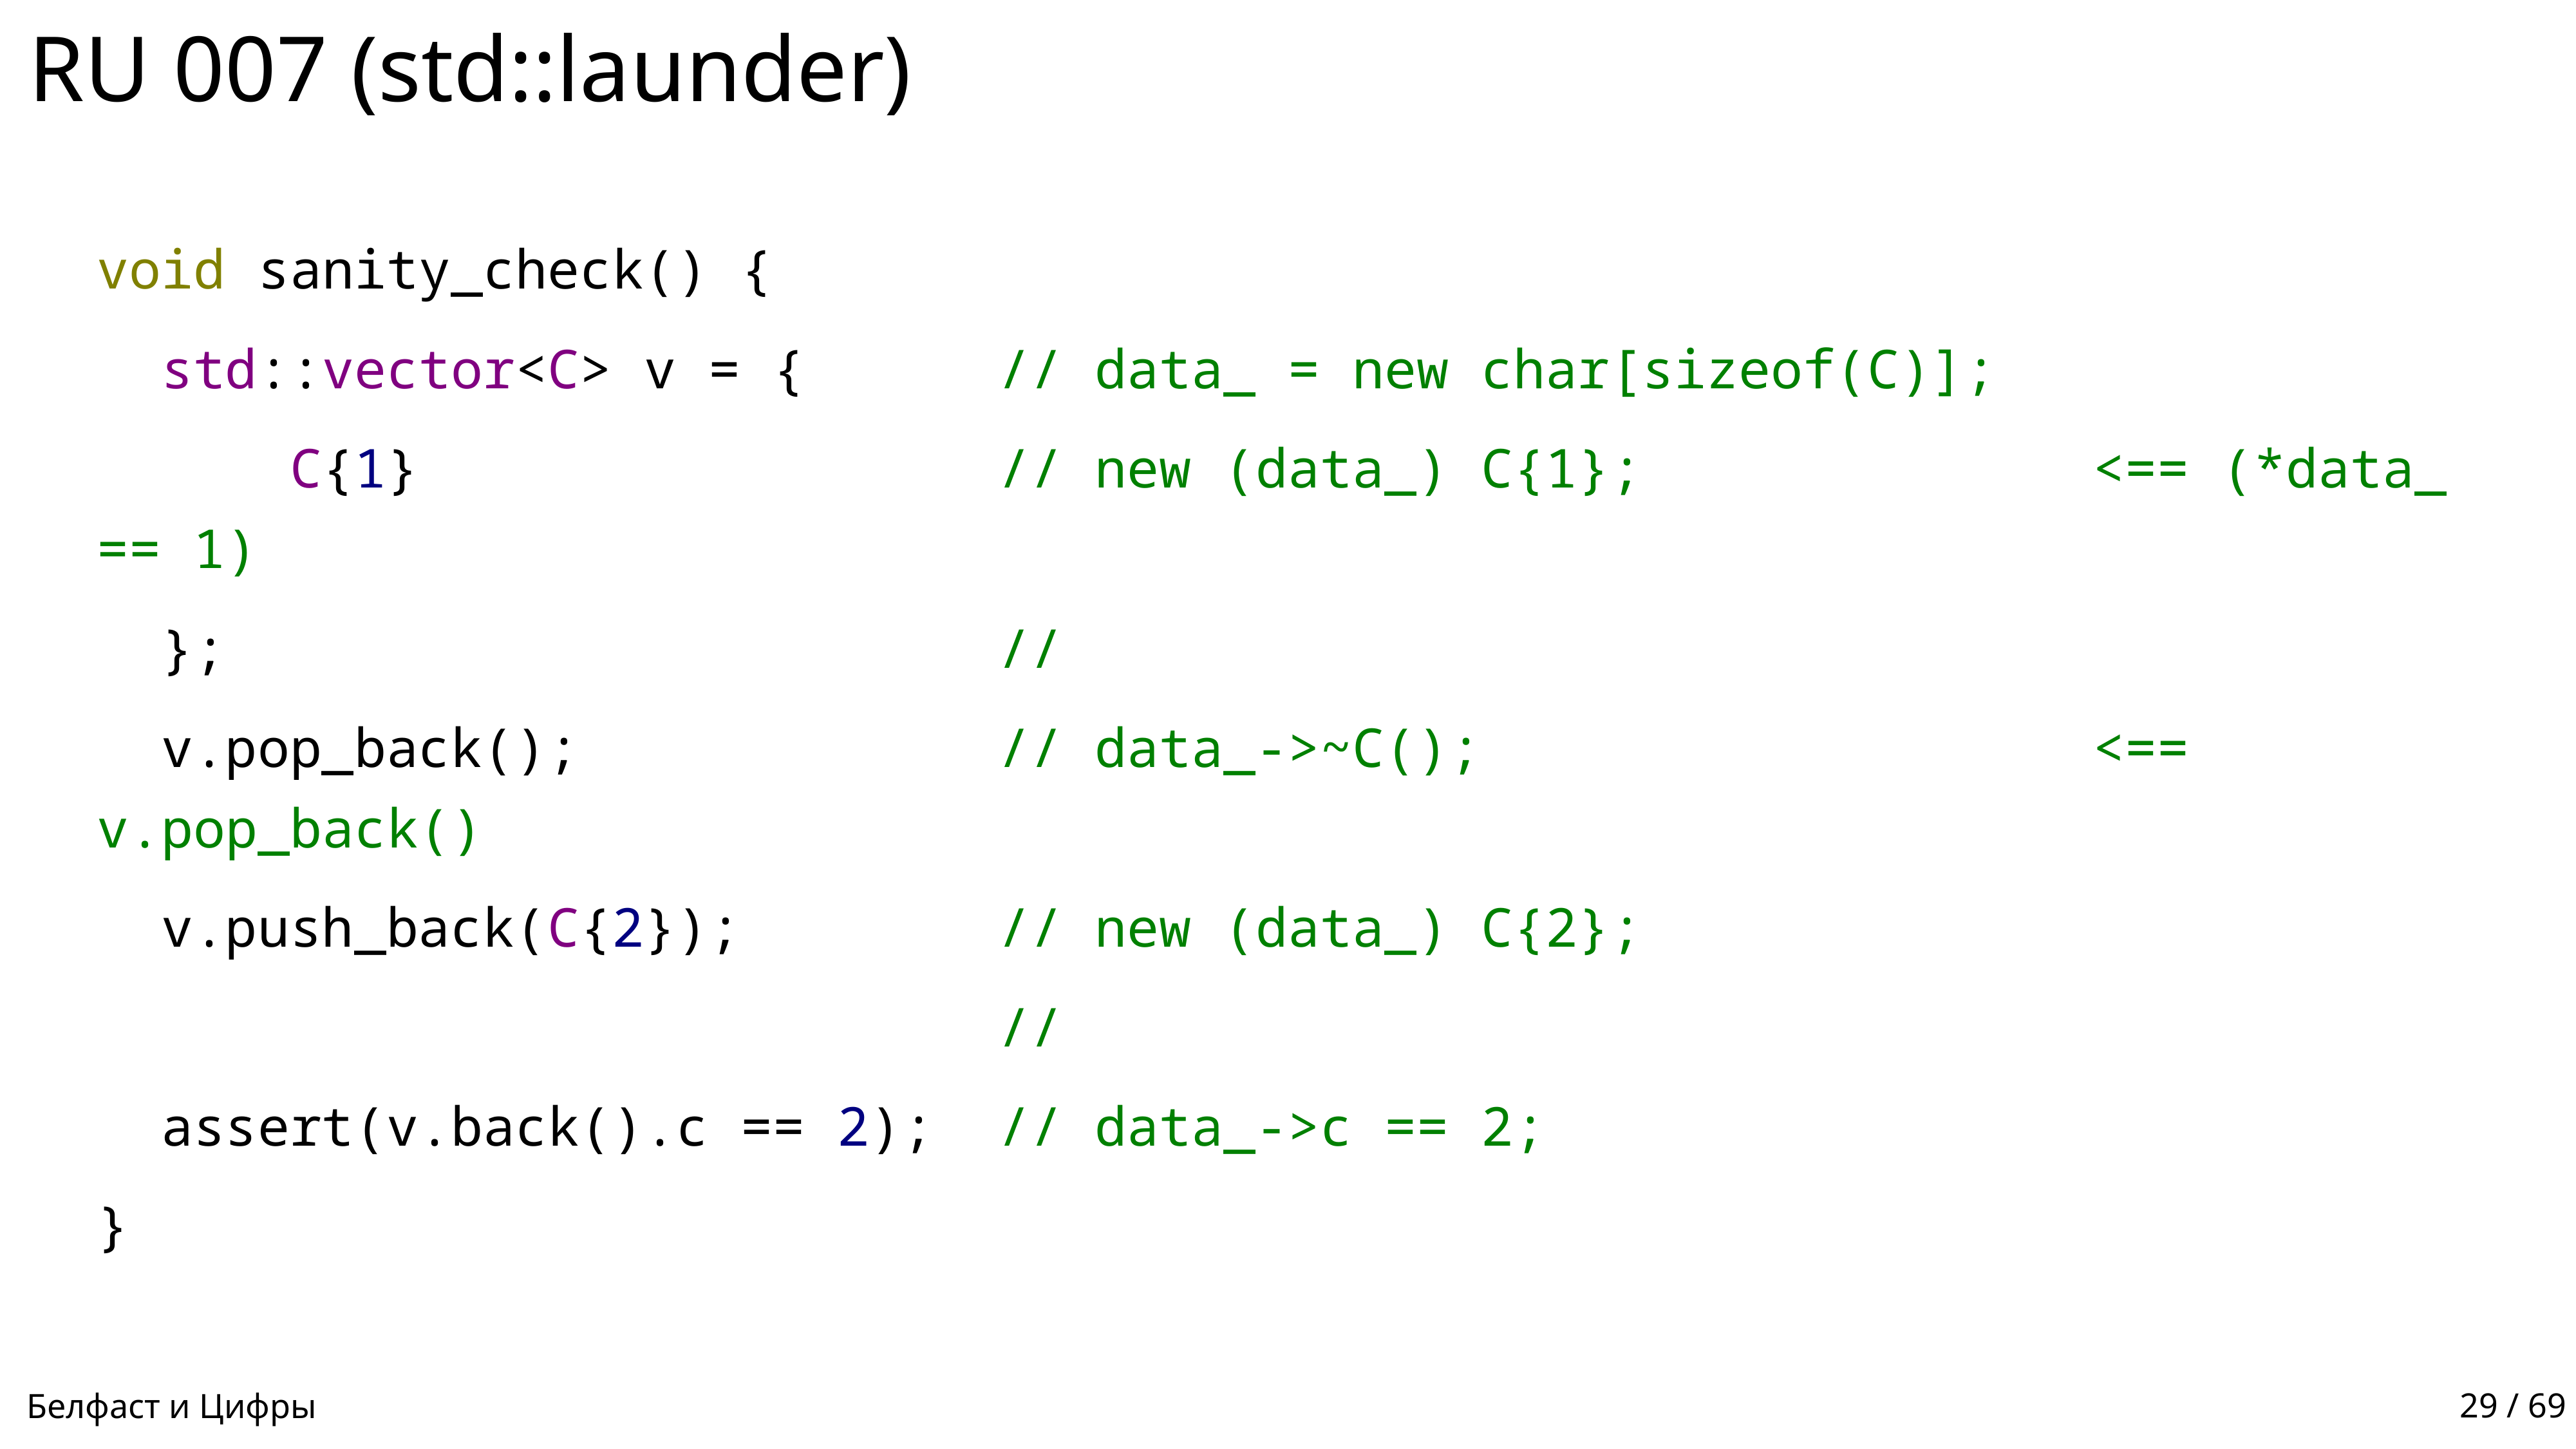

# RU 007 (std::launder)
void sanity_check() {
 std::vector<C> v = { // data_ = new char[sizeof(C)];
 C{1} // new (data_) C{1}; <== (*data_ == 1)
 }; //
 v.pop_back(); // data_->~C(); <== v.pop_back()
 v.push_back(C{2}); // new (data_) C{2};
 //
 assert(v.back().c == 2); // data_->c == 2;
}
Белфаст и Цифры